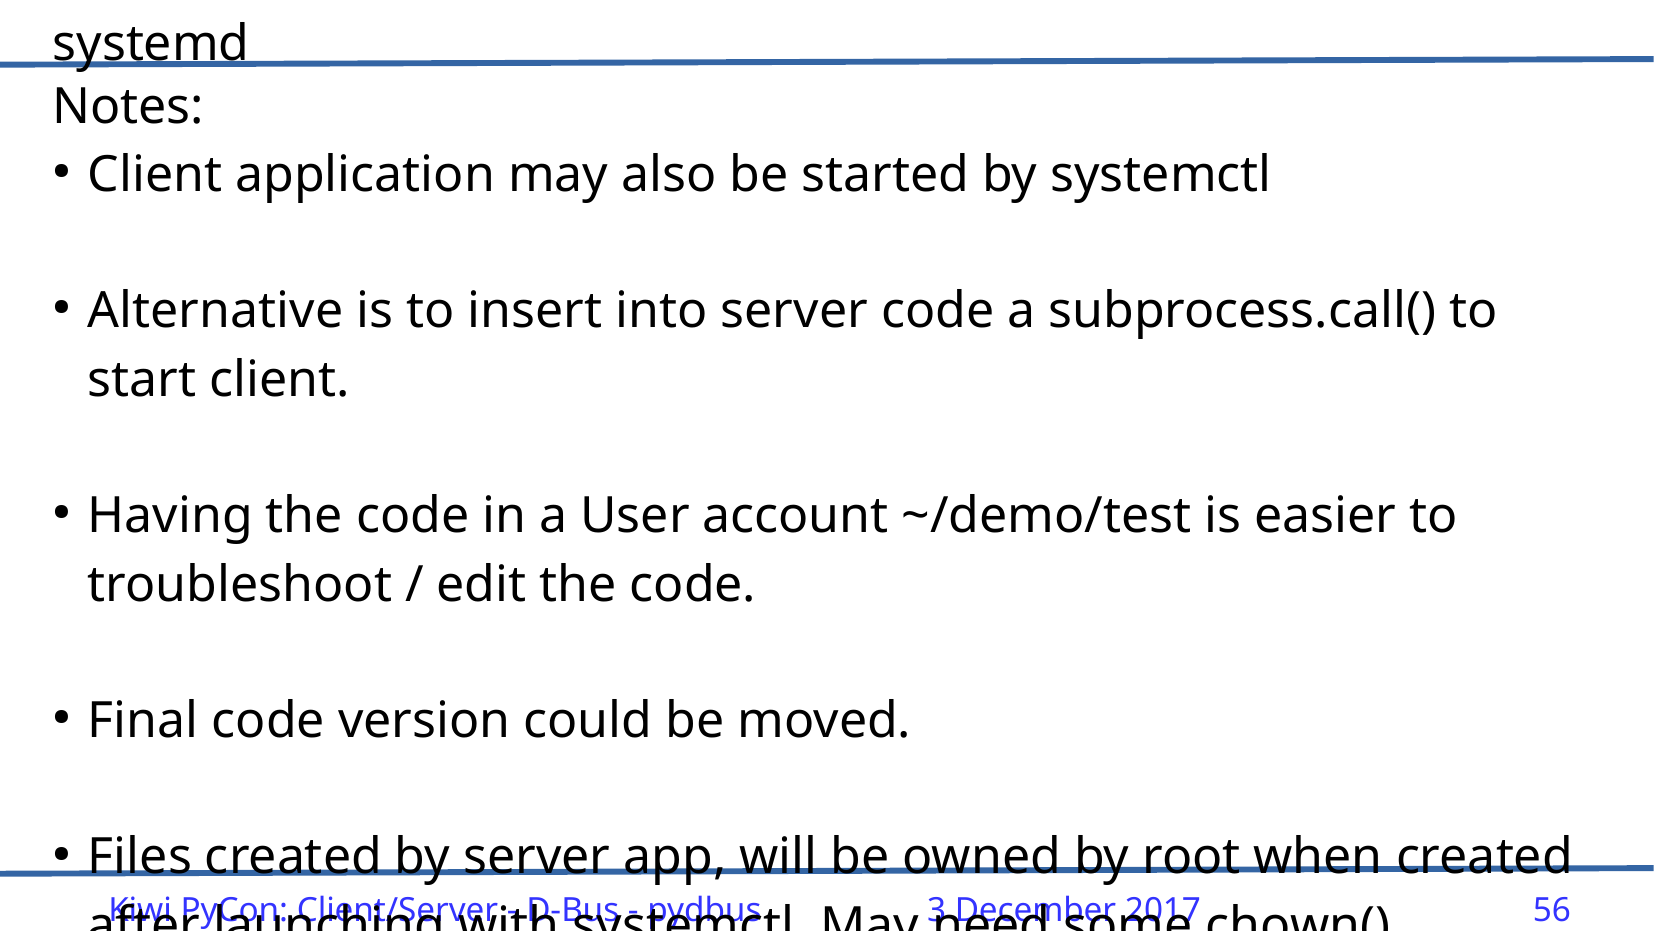

systemd
Notes:
Client application may also be started by systemctl
Alternative is to insert into server code a subprocess.call() to start client.
Having the code in a User account ~/demo/test is easier to troubleshoot / edit the code.
Final code version could be moved.
Files created by server app, will be owned by root when created after launching with systemctl. May need some chown().
Kiwi PyCon: Client/Server - D-Bus - pydbus
3 December 2017
56